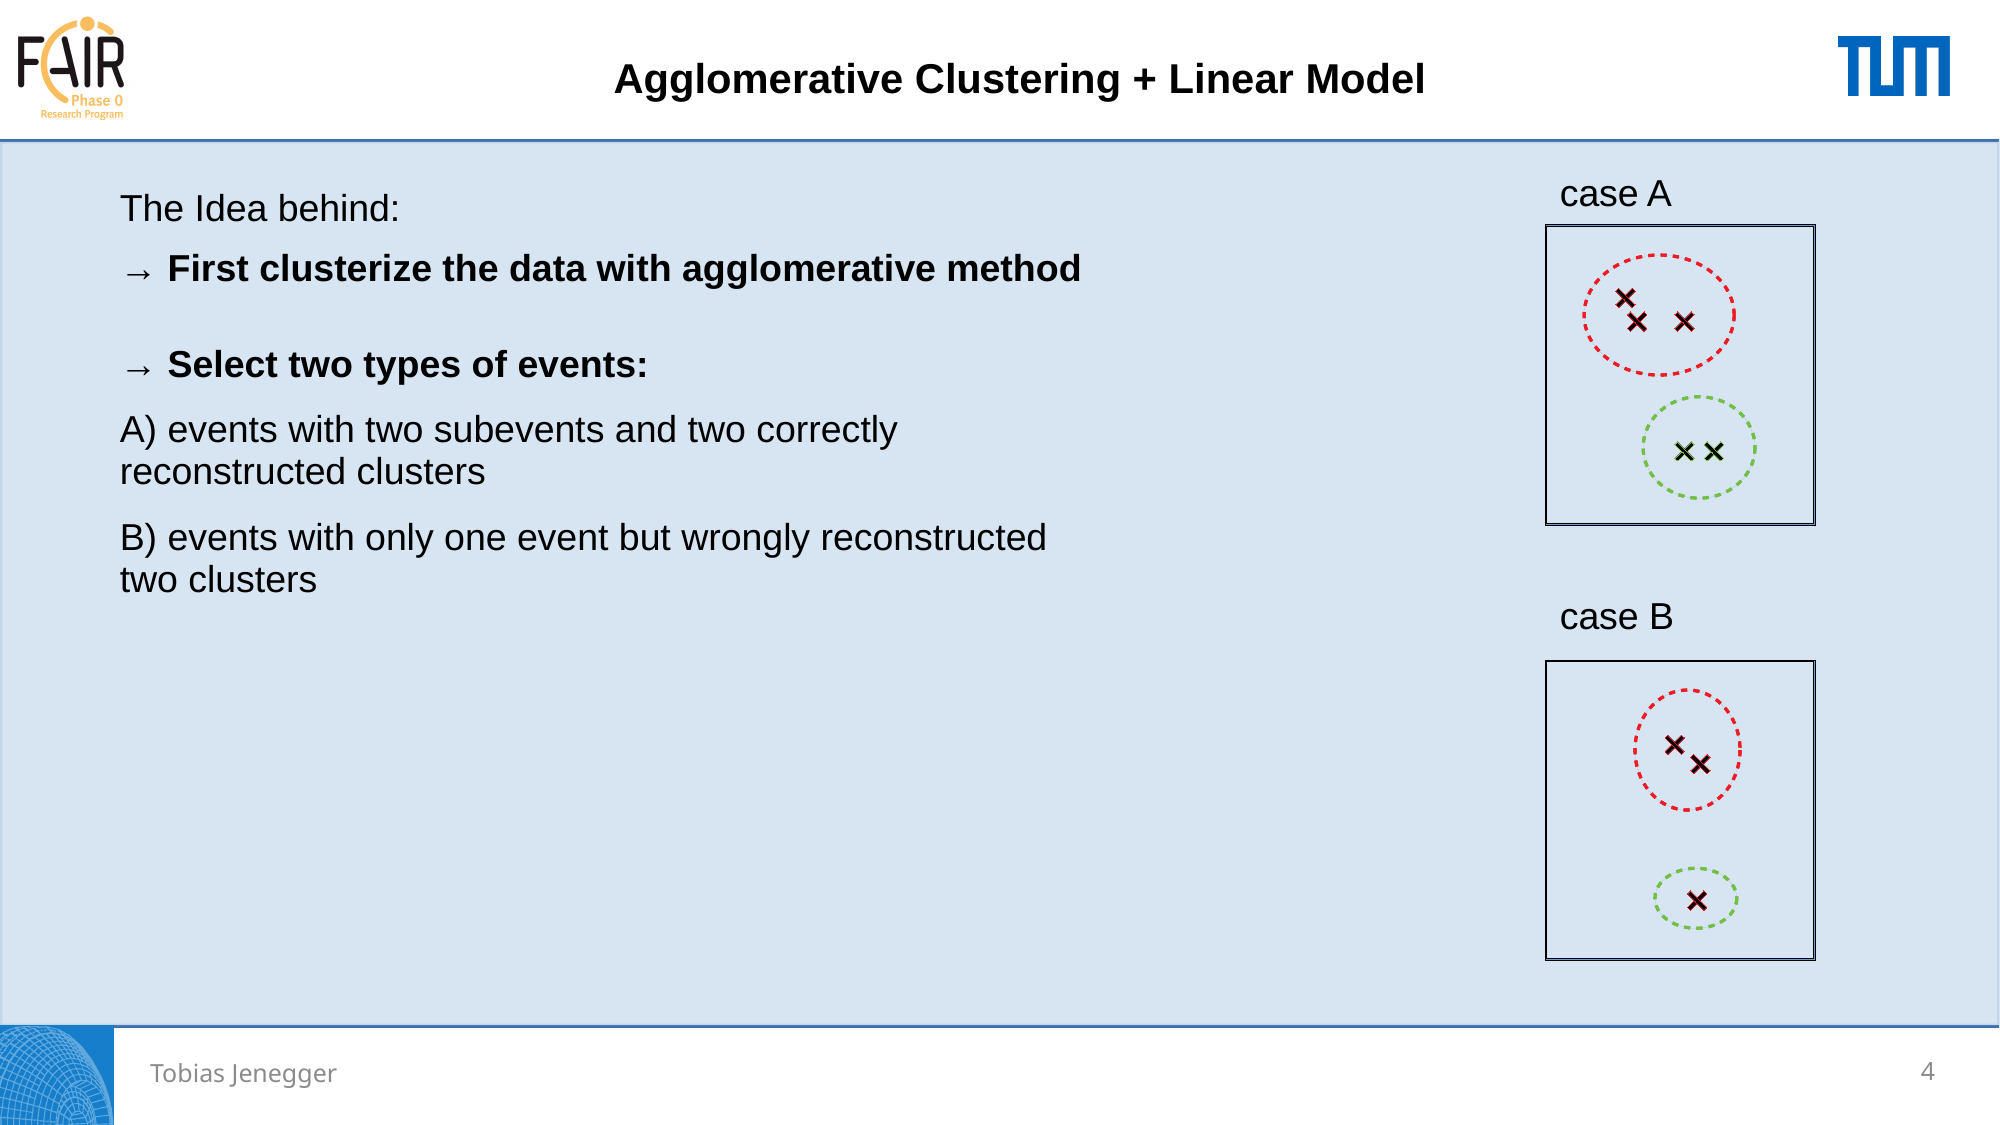

Agglomerative Clustering + Linear Model
case A
The Idea behind:
→ First clusterize the data with agglomerative method
→ Select two types of events:
A) events with two subevents and two correctly reconstructed clusters
B) events with only one event but wrongly reconstructed two clusters
case B
4